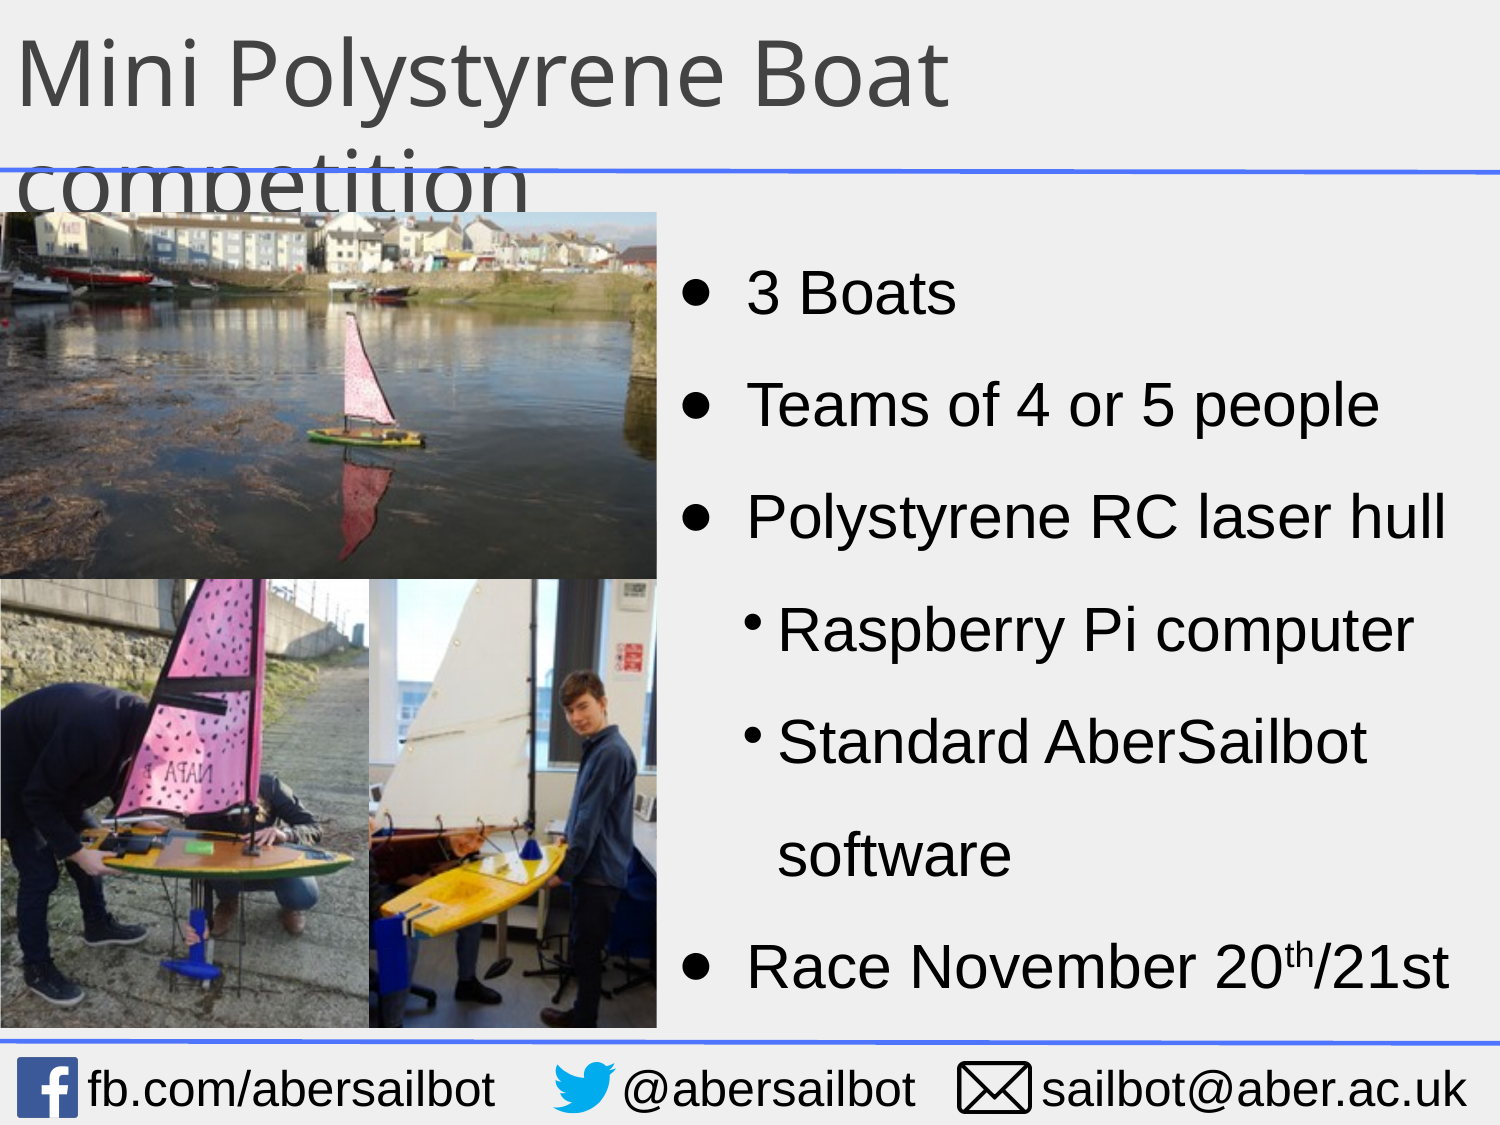

Mini Polystyrene Boat competition
3 Boats
Teams of 4 or 5 people
Polystyrene RC laser hull
Raspberry Pi computer
Standard AberSailbot software
Race November 20th/21st
 fb.com/abersailbot @abersailbot sailbot@aber.ac.uk